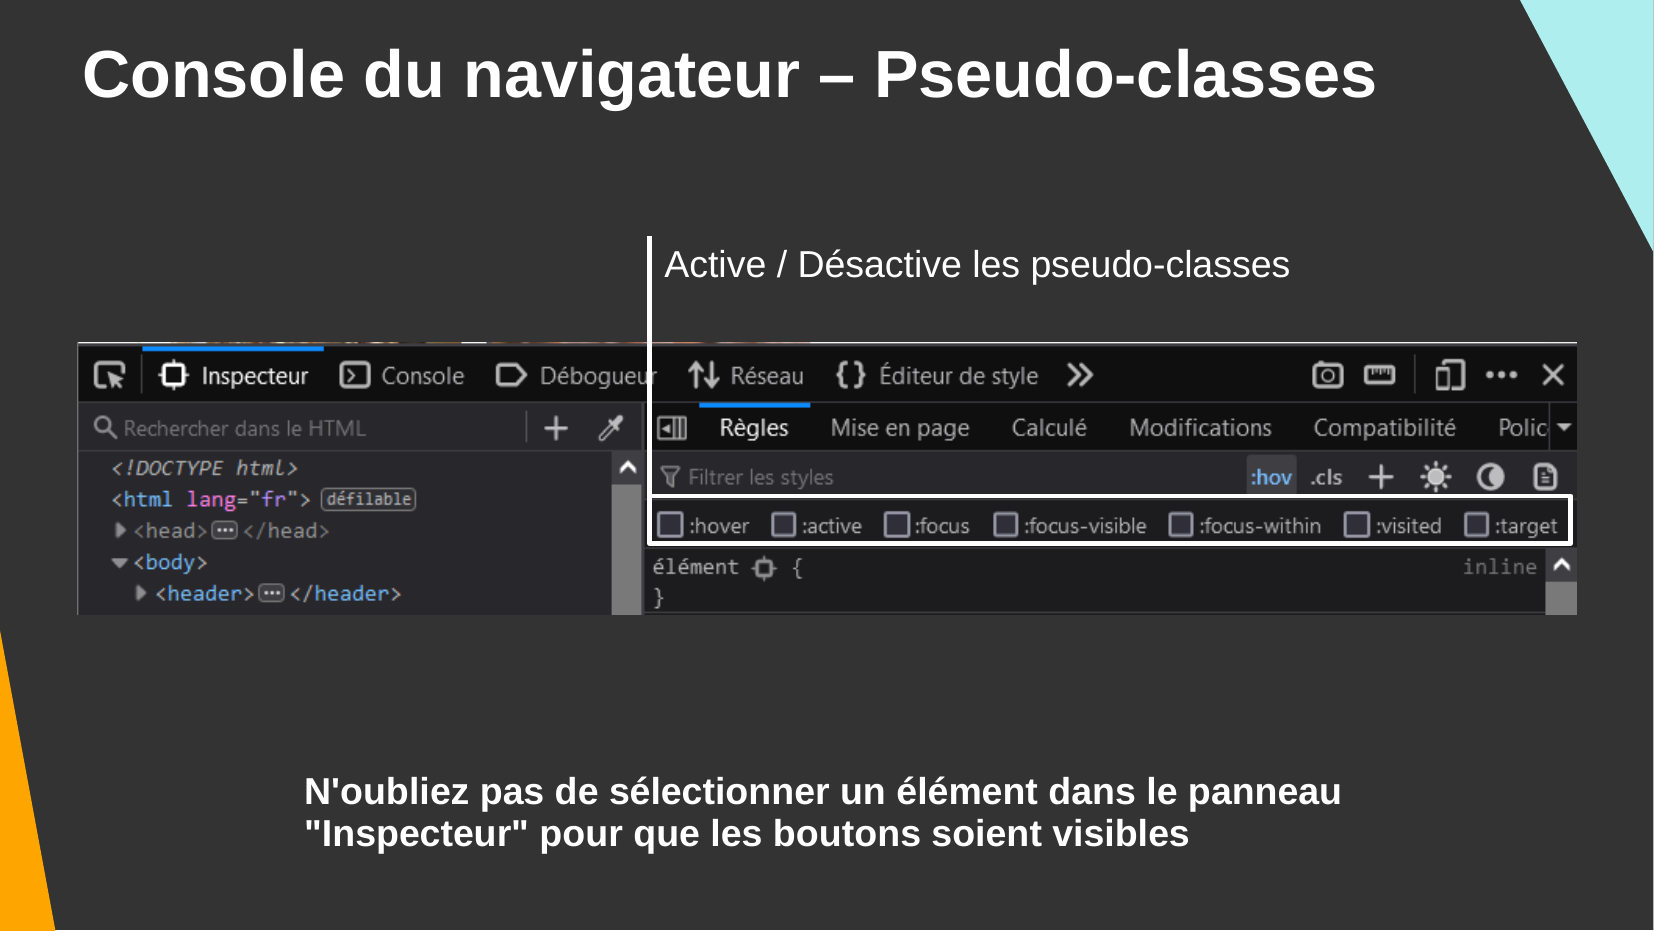

# Console du navigateur – Pseudo-classes
Active / Désactive les pseudo-classes
N'oubliez pas de sélectionner un élément dans le panneau "Inspecteur" pour que les boutons soient visibles